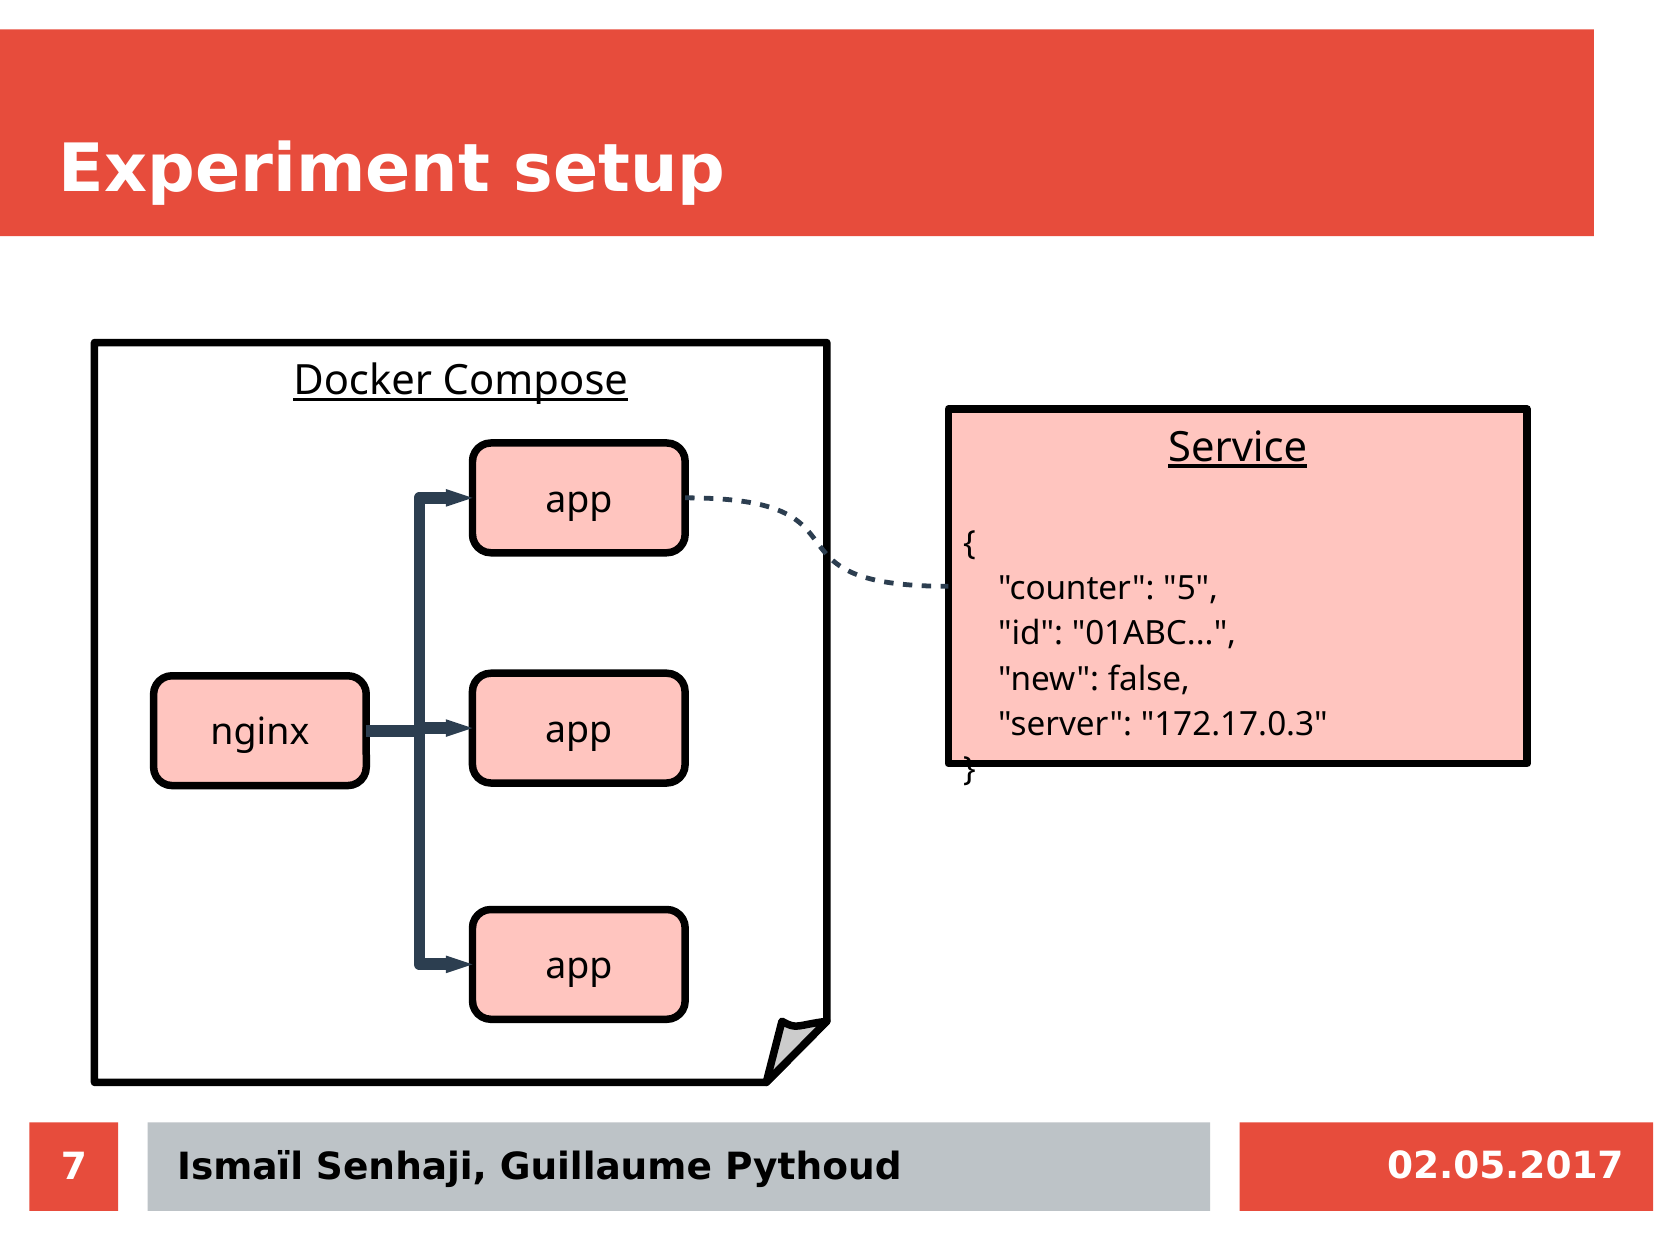

# Experiment setup
Docker Compose
Service
{
 "counter": "5",
 "id": "01ABC...",
 "new": false,
 "server": "172.17.0.3"
}
app
app
nginx
app
7
Ismaïl Senhaji, Guillaume Pythoud
02.05.2017